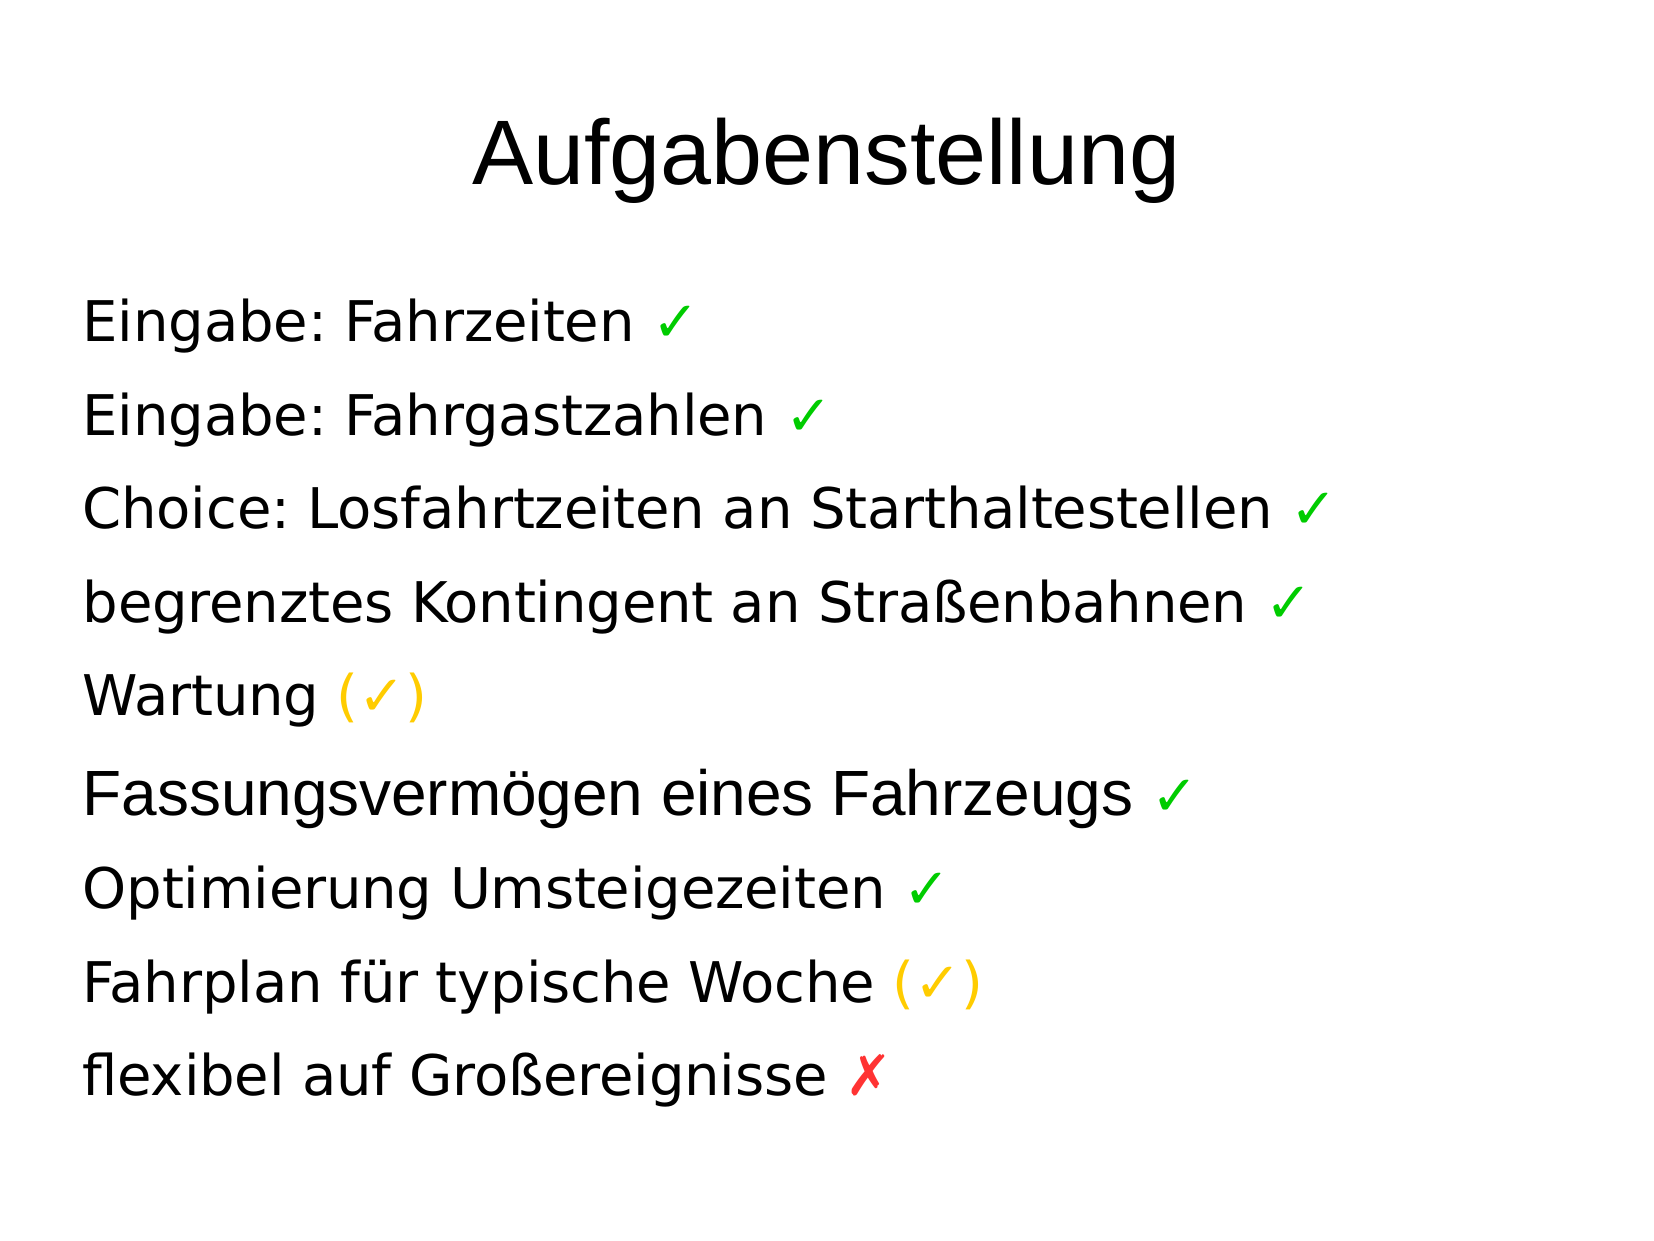

# Aufgabenstellung
Eingabe: Fahrzeiten ✓
Eingabe: Fahrgastzahlen ✓
Choice: Losfahrtzeiten an Starthaltestellen ✓
begrenztes Kontingent an Straßenbahnen ✓
Wartung (✓)
Fassungsvermögen eines Fahrzeugs ✓
Optimierung Umsteigezeiten ✓
Fahrplan für typische Woche (✓)
flexibel auf Großereignisse ✗